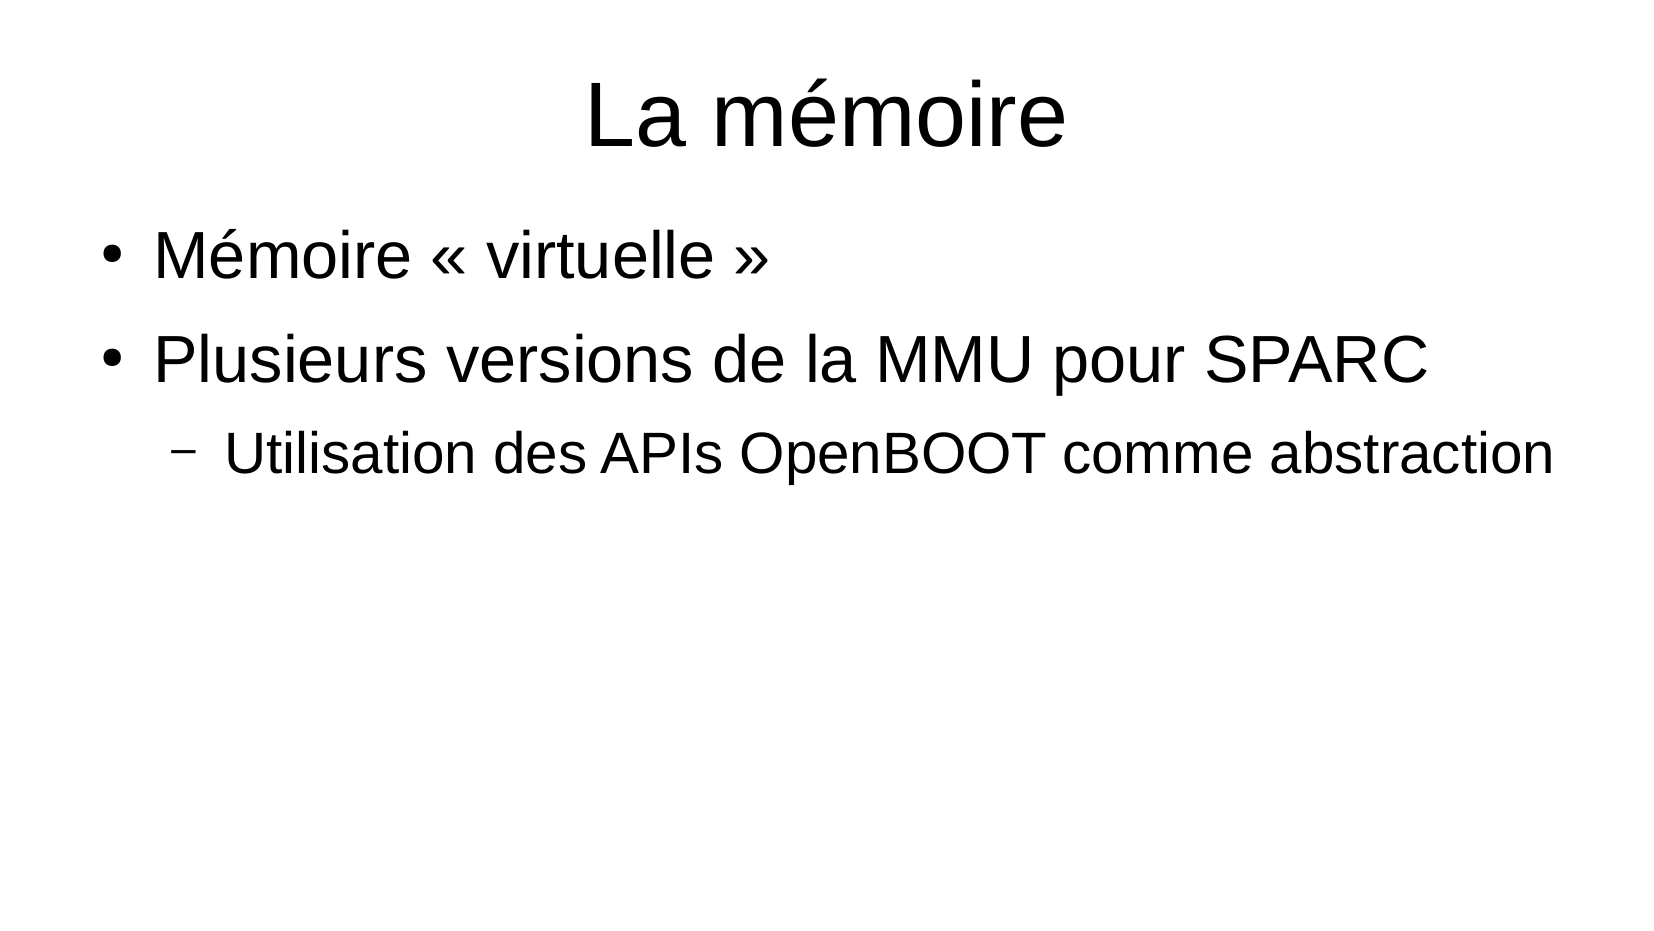

# La mémoire
Mémoire « virtuelle »
Plusieurs versions de la MMU pour SPARC
Utilisation des APIs OpenBOOT comme abstraction